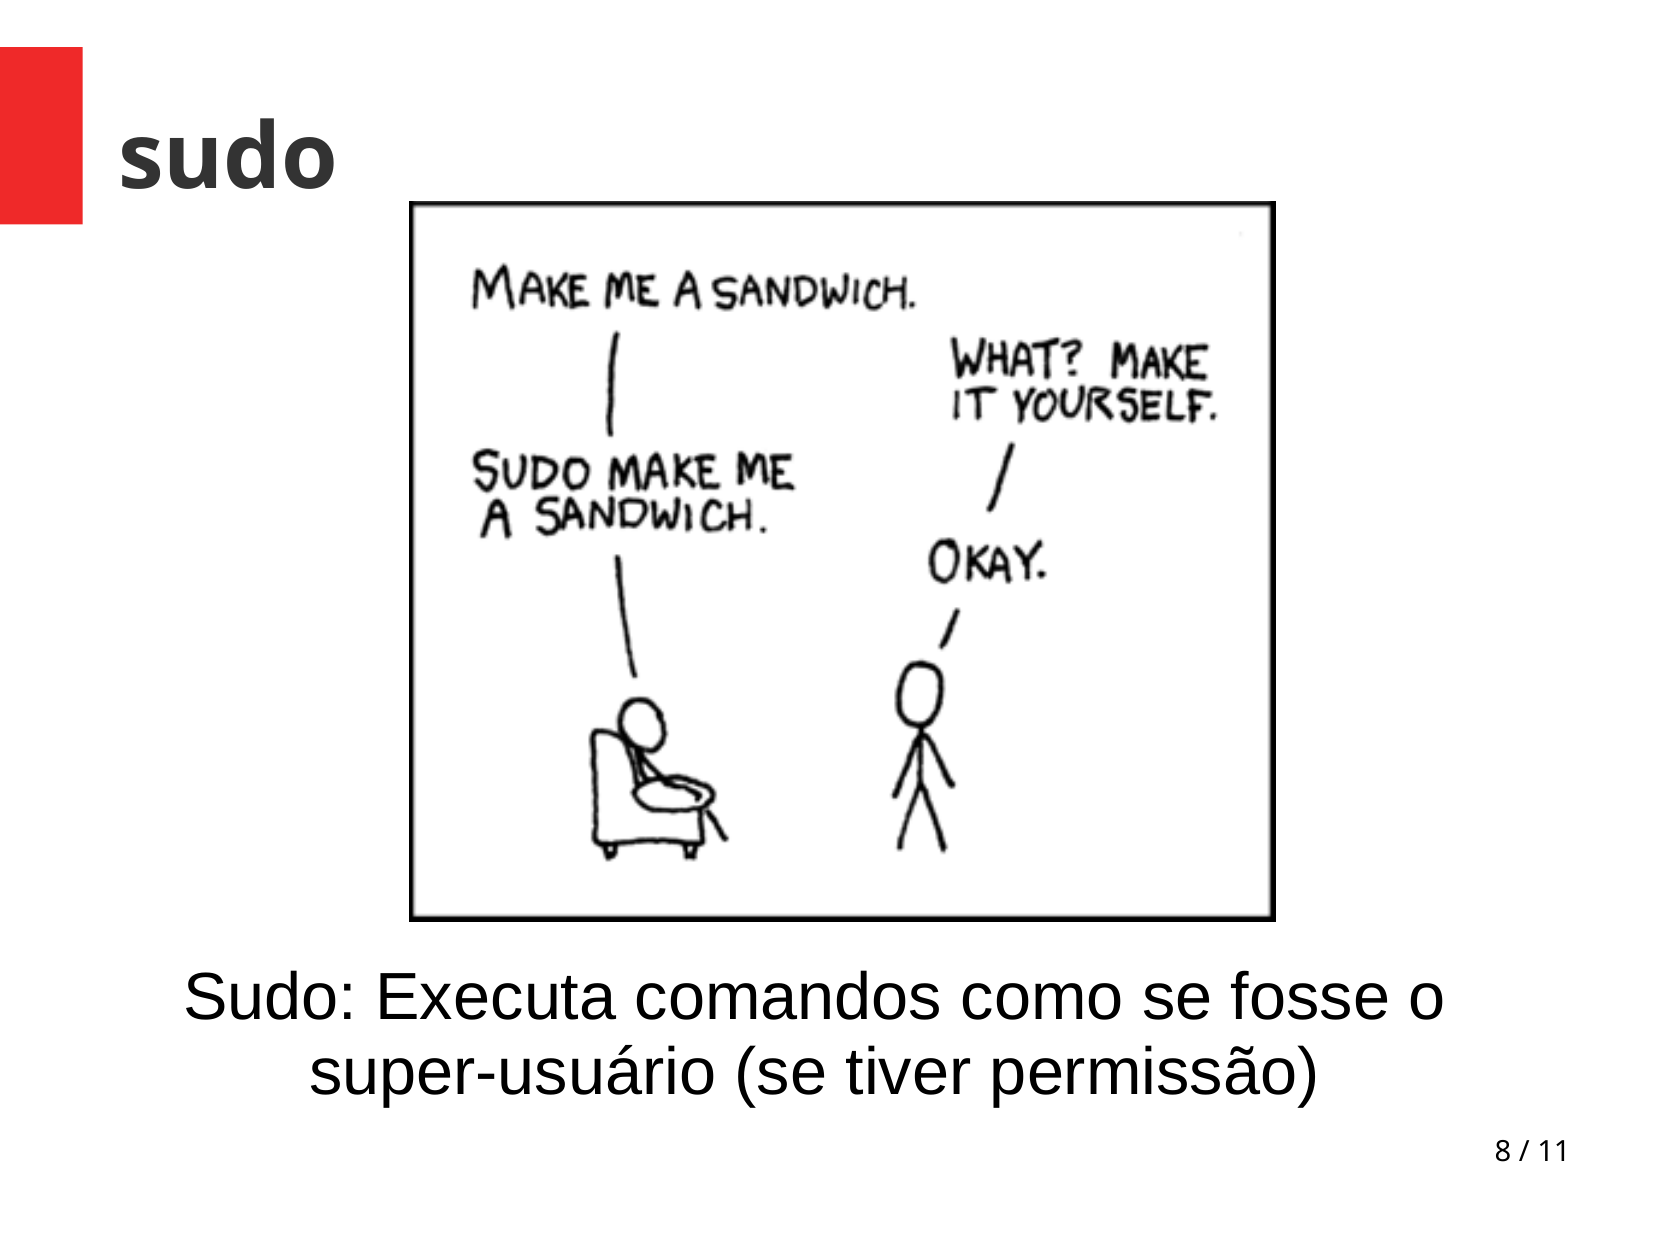

# sudo
Sudo: Executa comandos como se fosse o super-usuário (se tiver permissão)
8